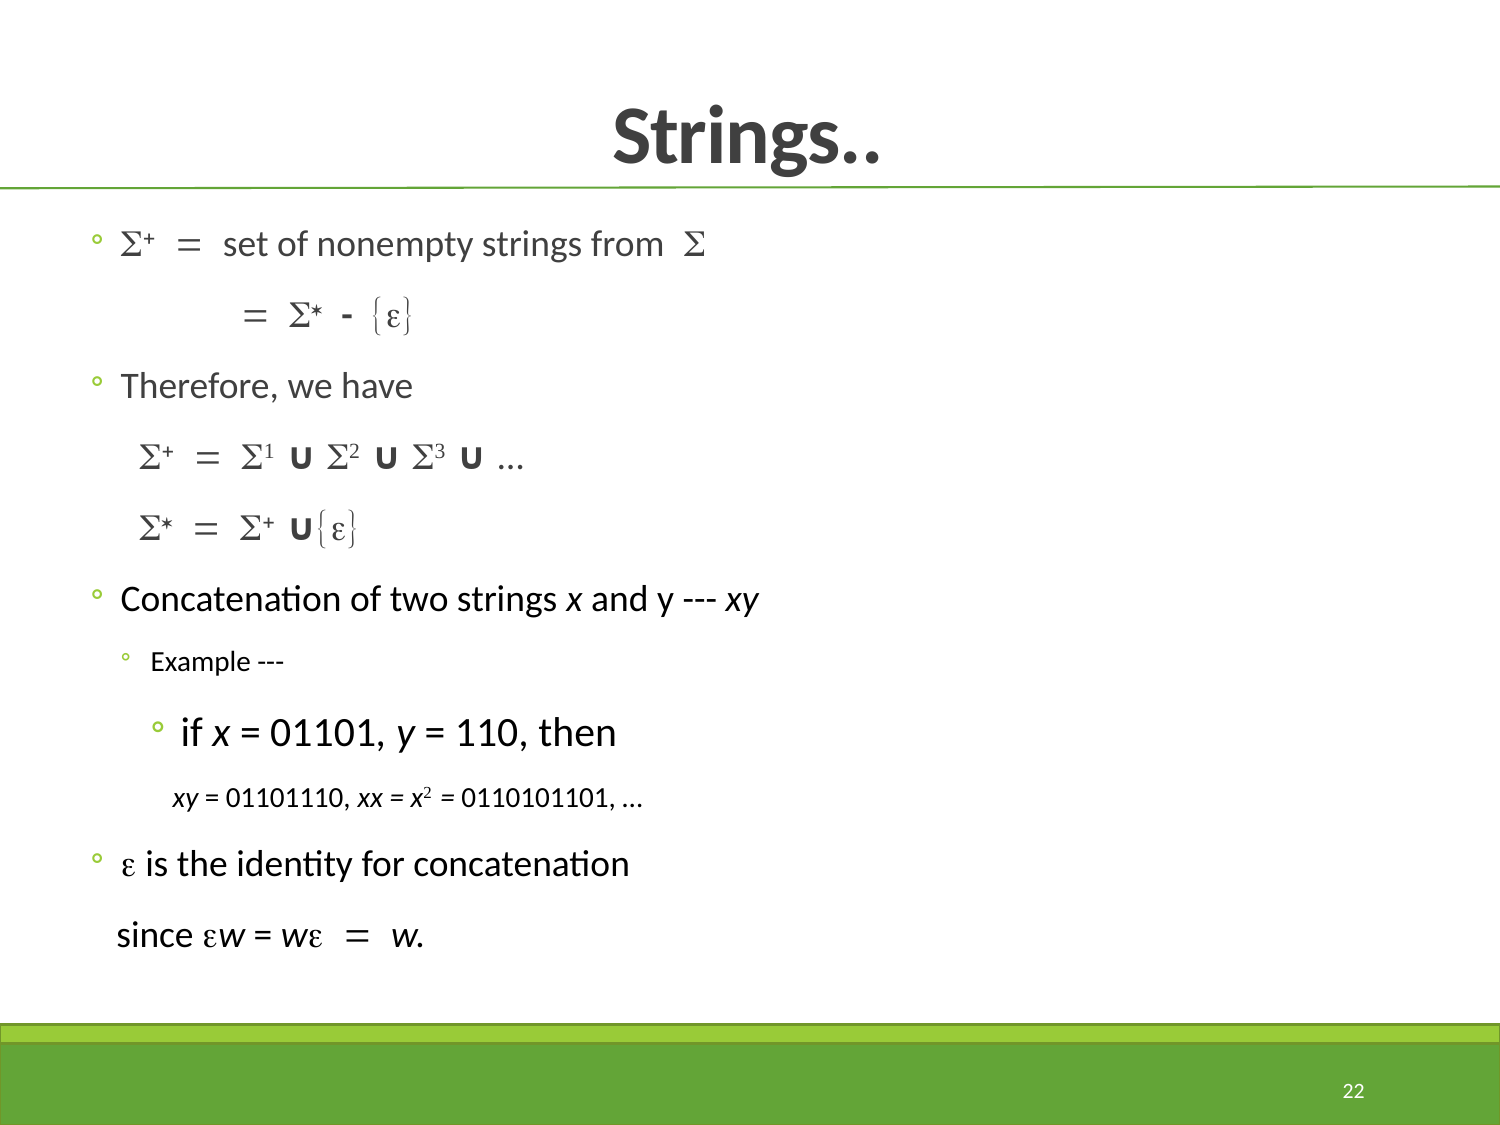

# Strings..
S+ = set of nonempty strings from S
 = S* - {e}
Therefore, we have
 S+ = S1 ∪ S2 ∪ S3 ∪ …
 S* = S+ ∪{e}
Concatenation of two strings x and y --- xy
Example ---
if x = 01101, y = 110, then
 xy = 01101110, xx = x2 = 0110101101, …
e is the identity for concatenation
 since ew = we = w.
22